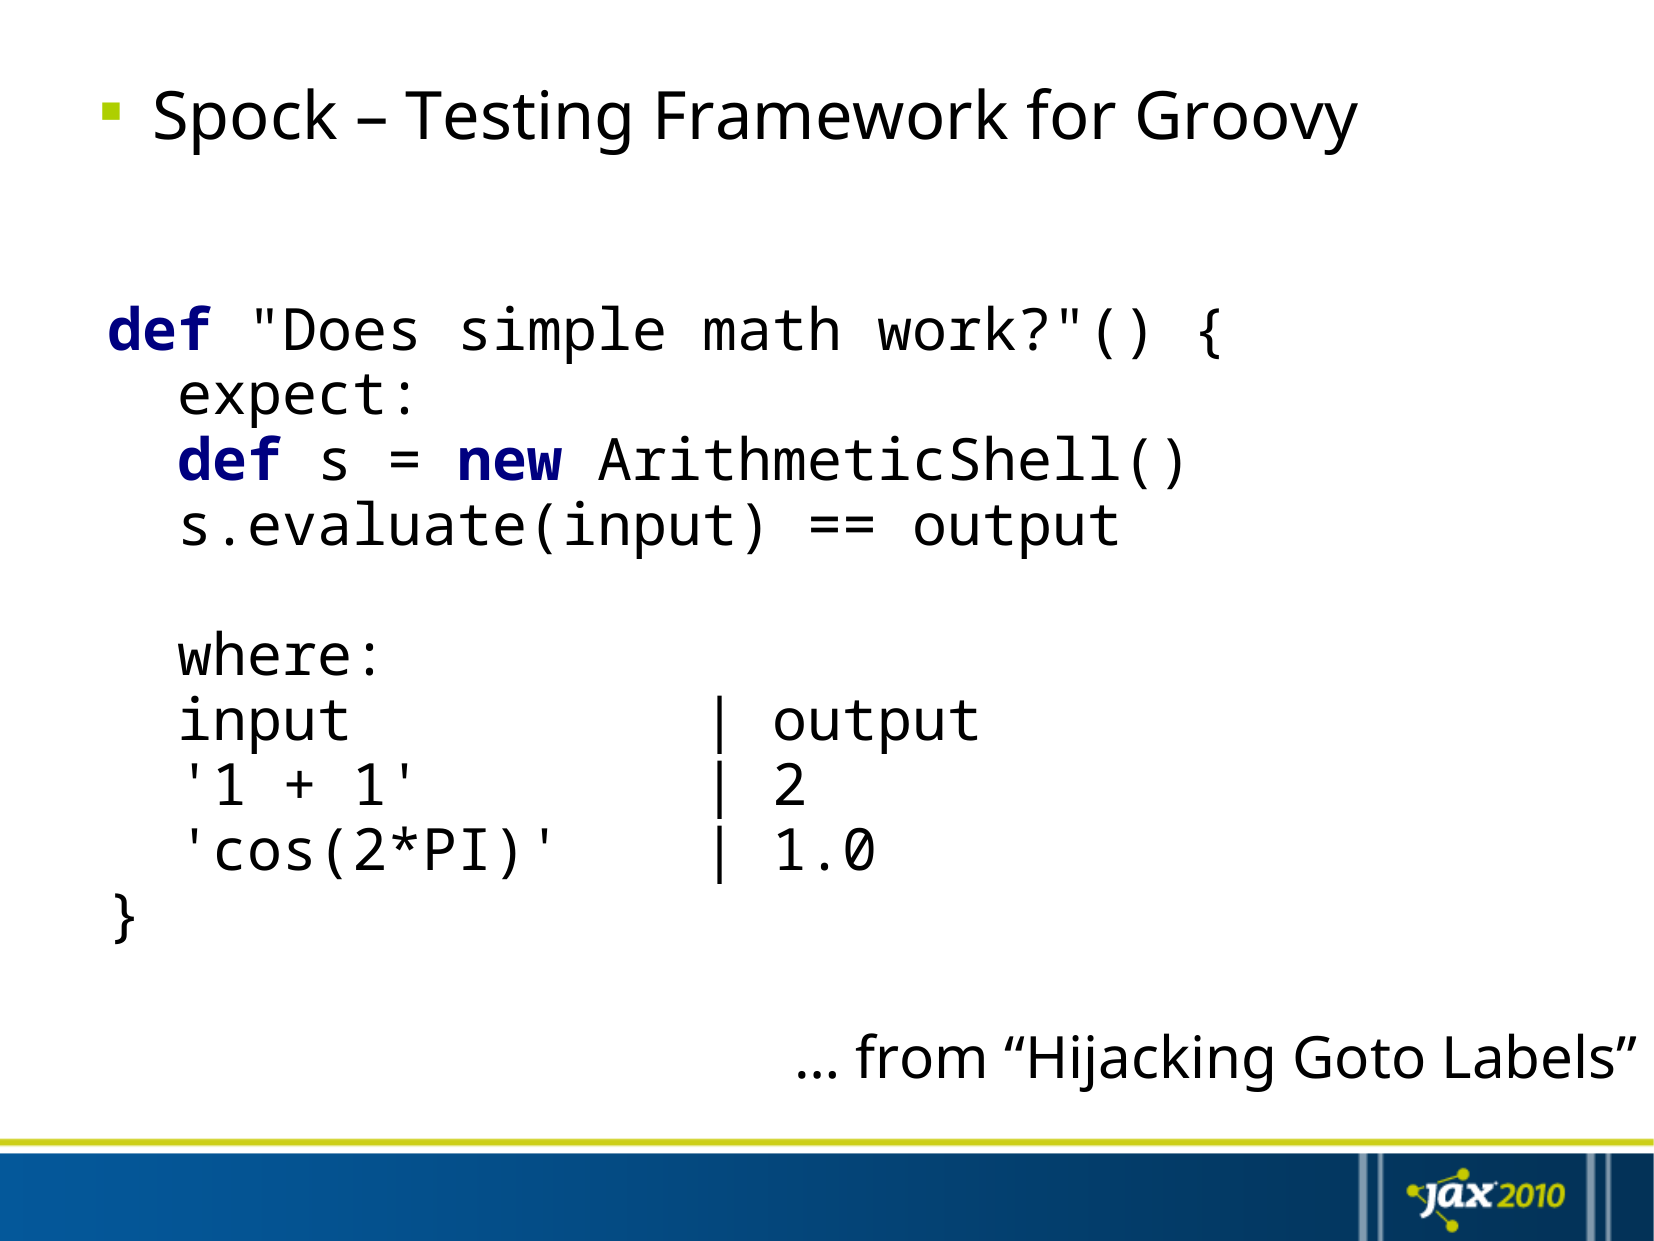

# Spock – Testing Framework for Groovy
def "Does simple math work?"() {
 expect:
 def s = new ArithmeticShell()
 s.evaluate(input) == output
 where:
 input | output
 '1 + 1' | 2
 'cos(2*PI)' | 1.0
}
… from “Hijacking Goto Labels”